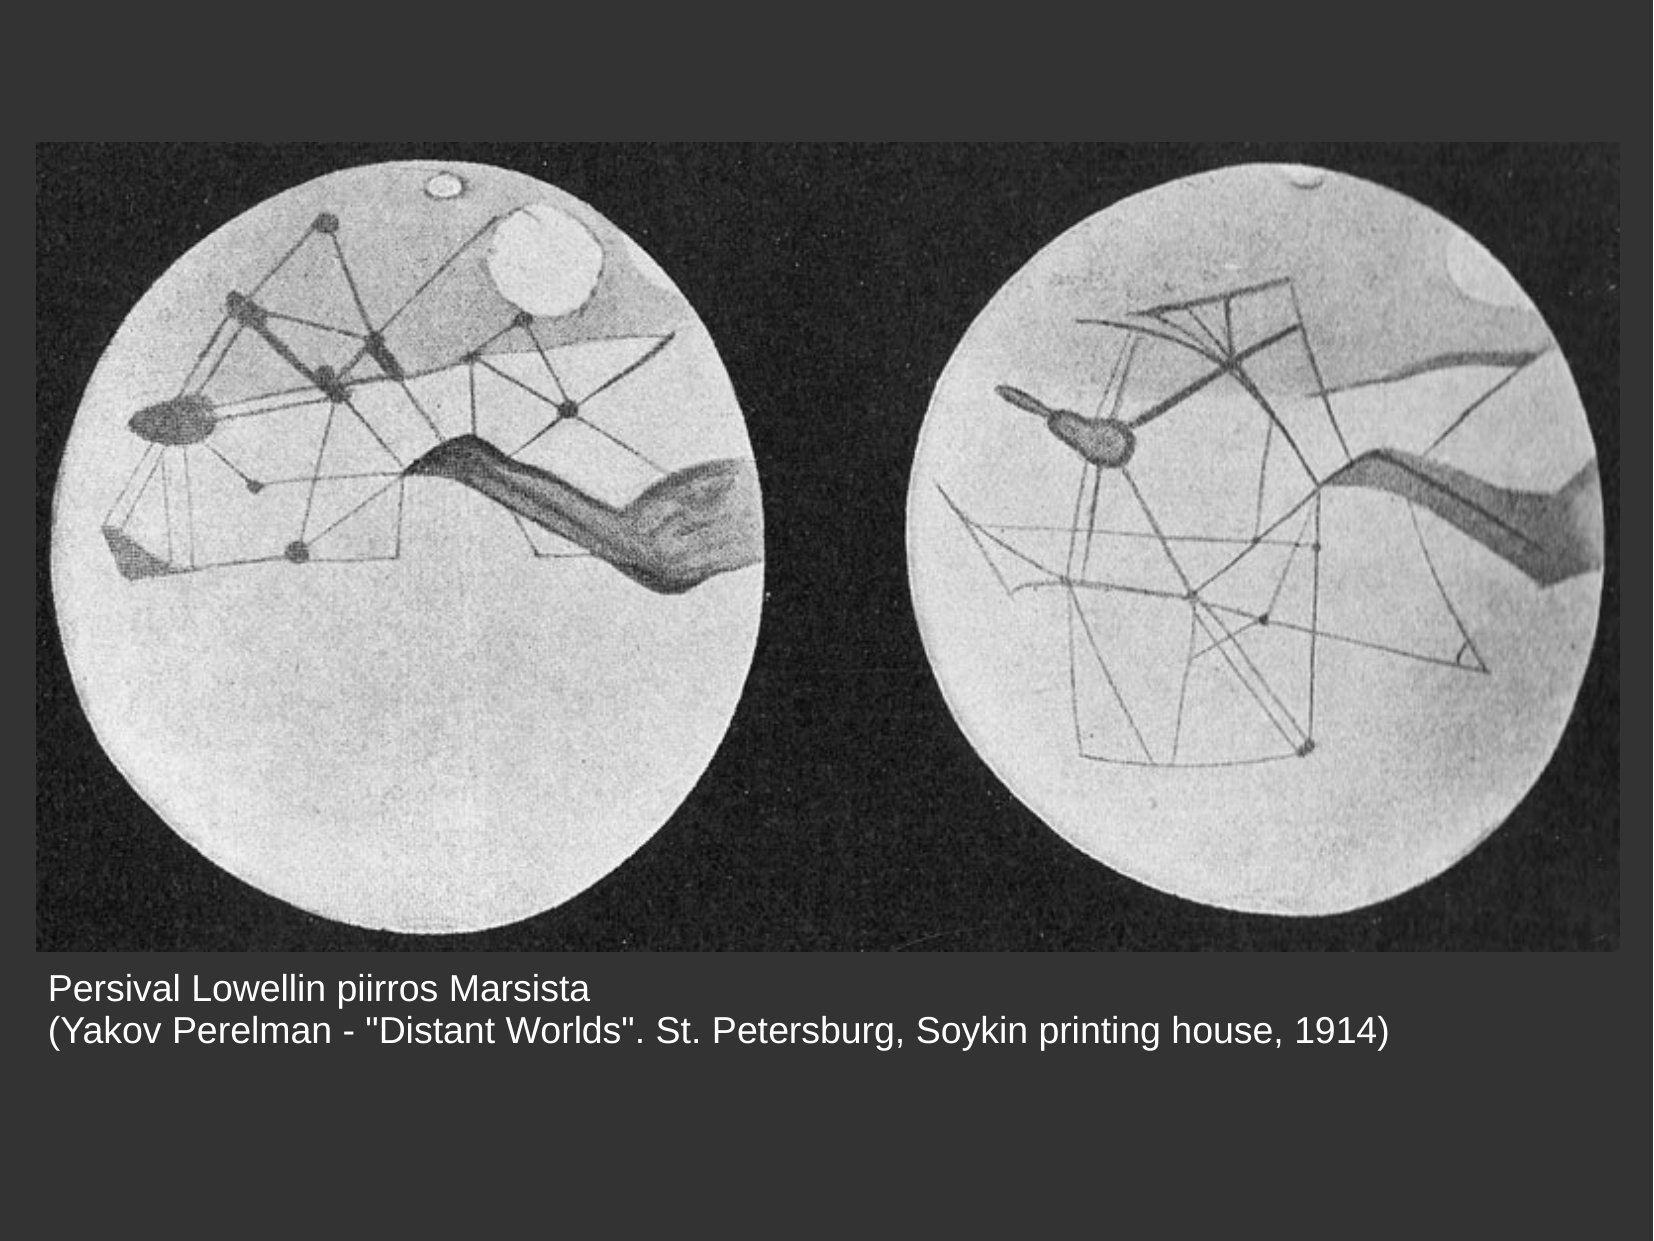

#
Persival Lowellin piirros Marsista
(Yakov Perelman - "Distant Worlds". St. Petersburg, Soykin printing house, 1914)